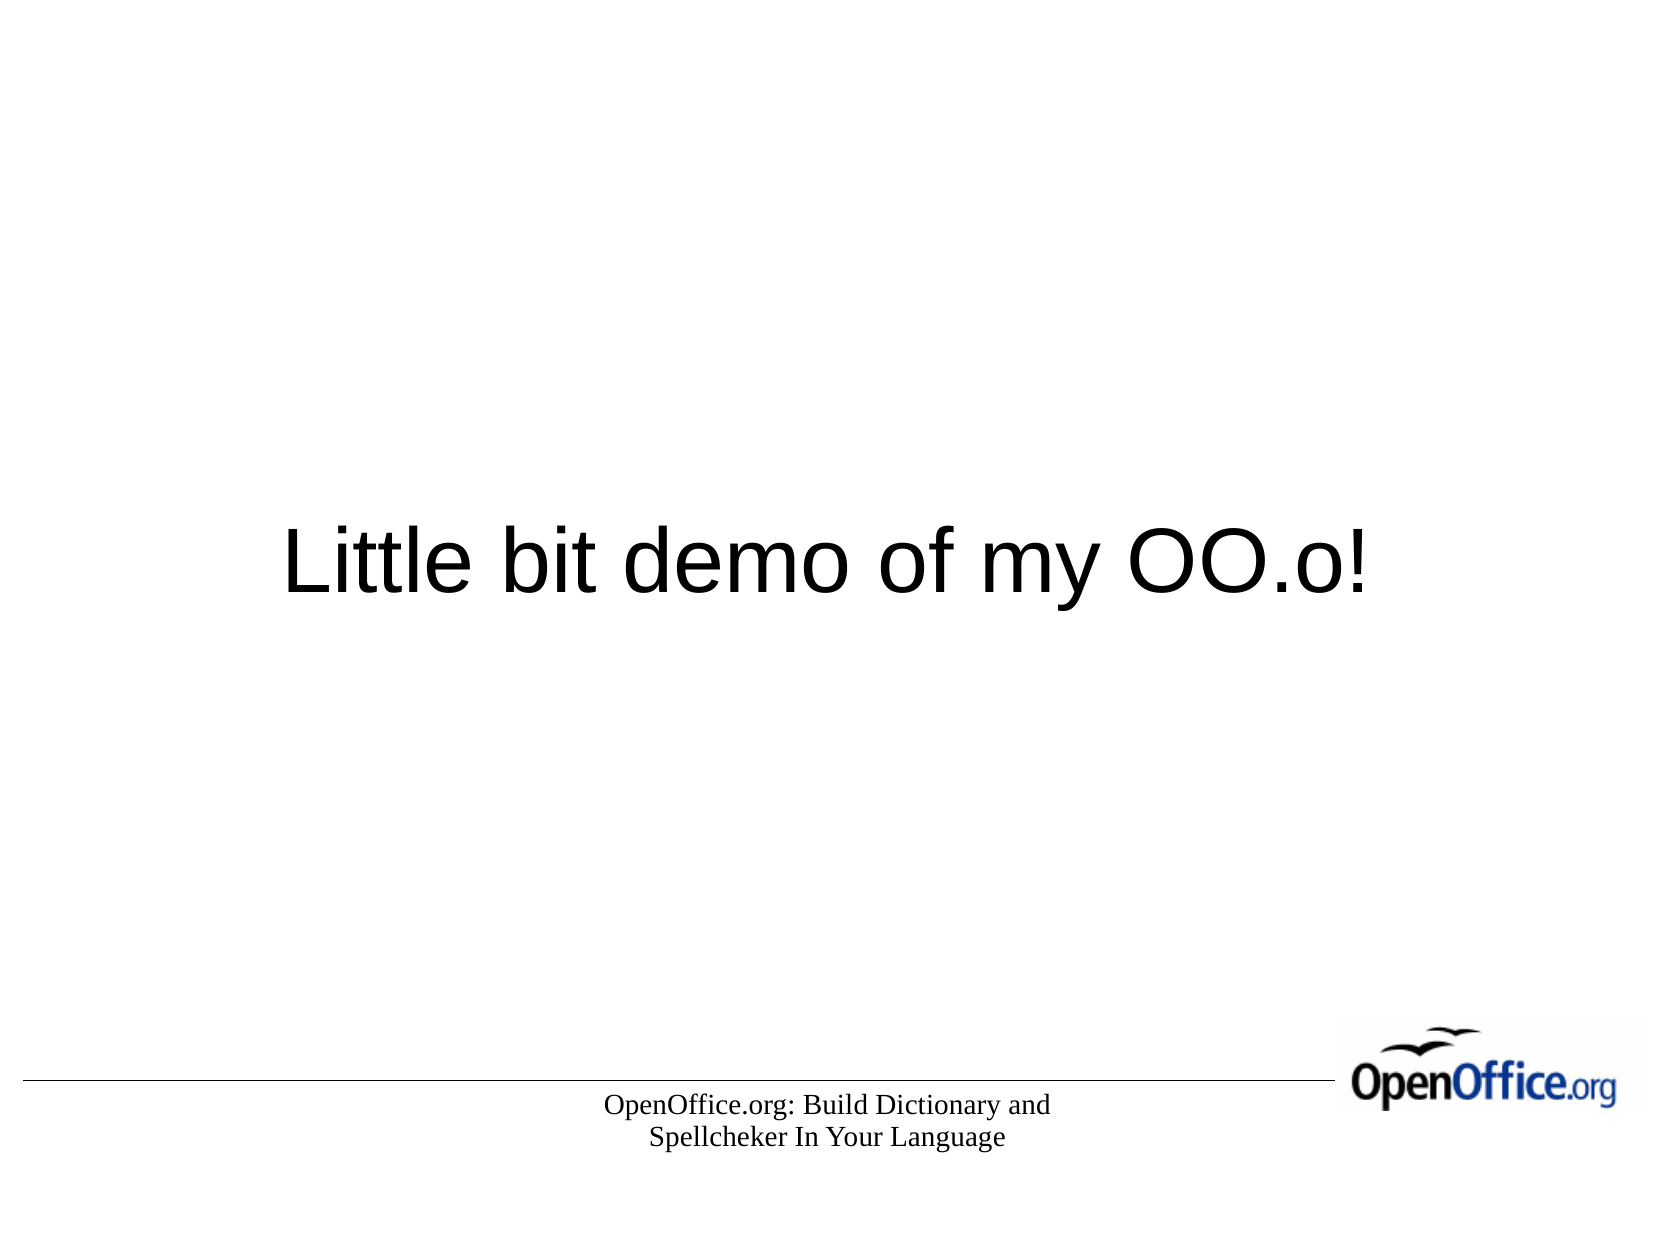

# Little bit demo of my OO.o!